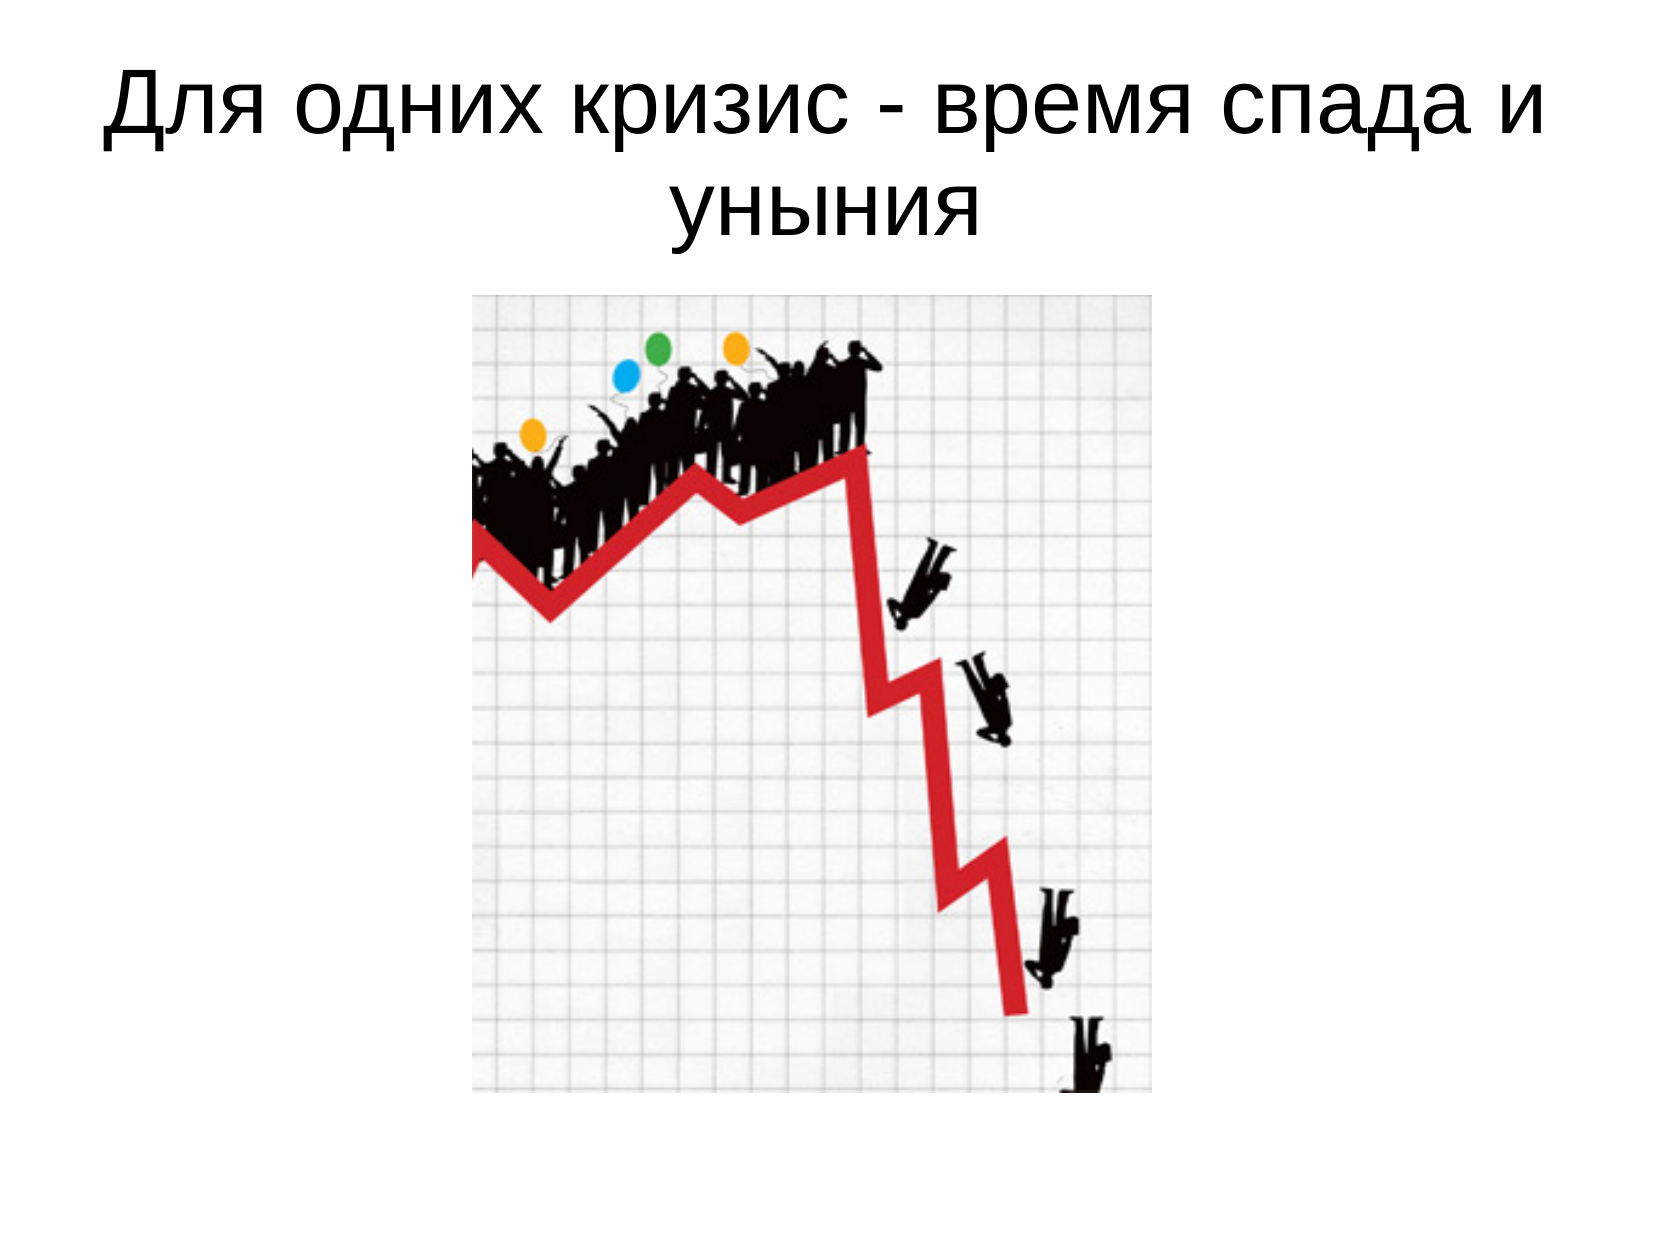

# Для одних кризис - время спада и уныния